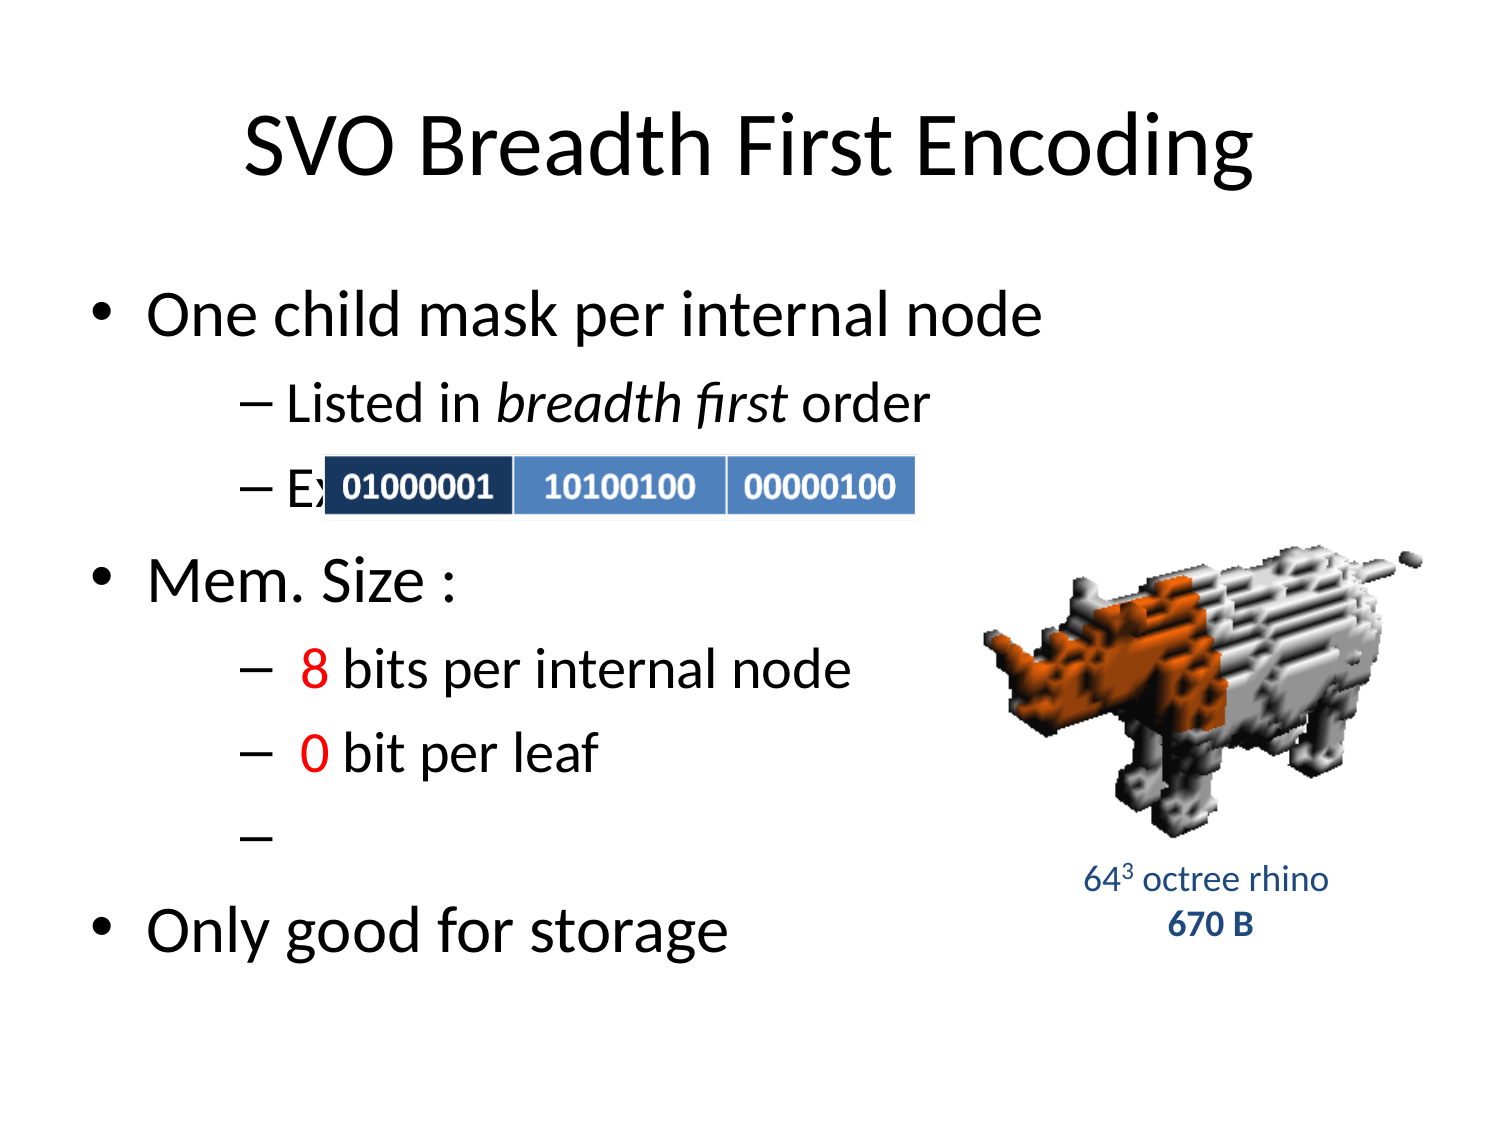

# SVO Breadth First Encoding
One child mask per internal node
Listed in breadth first order
Ex :
Mem. Size :
 8 bits per internal node
 0 bit per leaf
Only good for storage
643 octree rhino
670 B